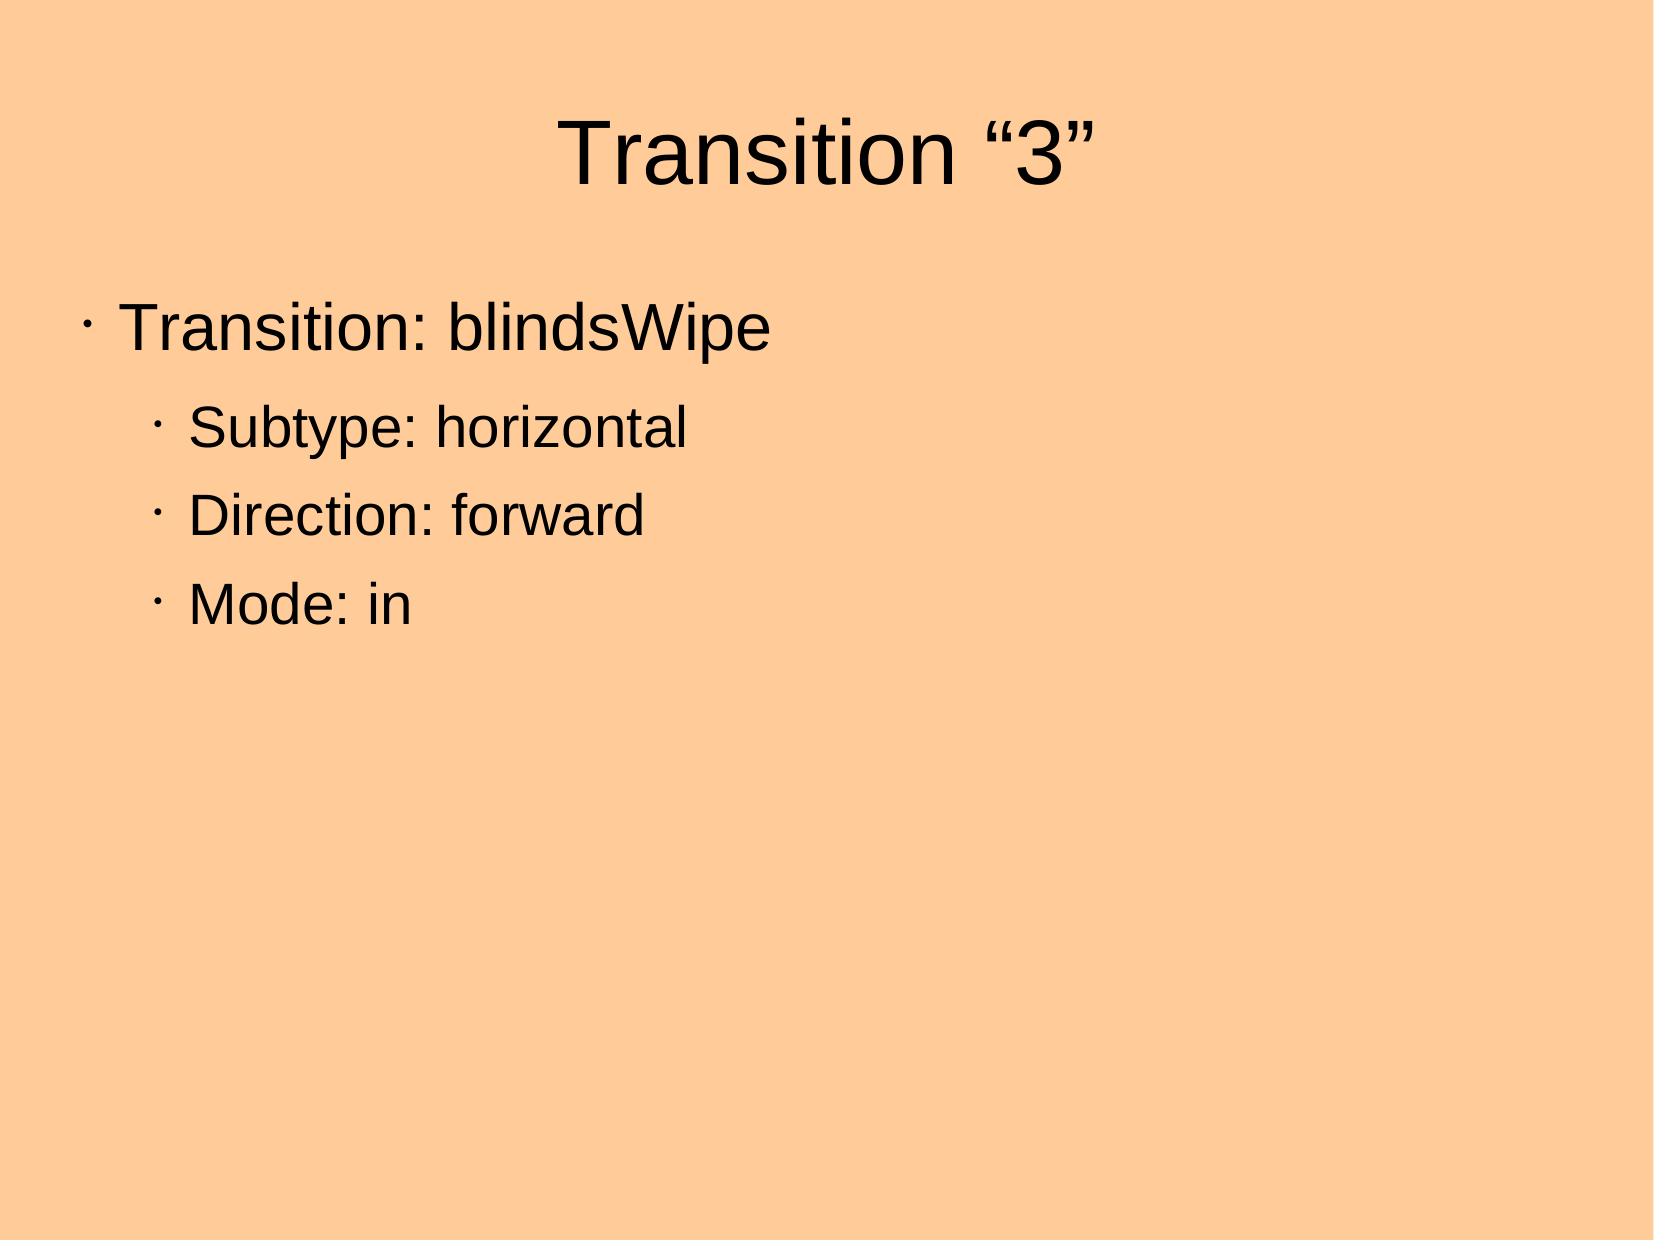

# Transition “3”
Transition: blindsWipe
Subtype: horizontal
Direction: forward
Mode: in